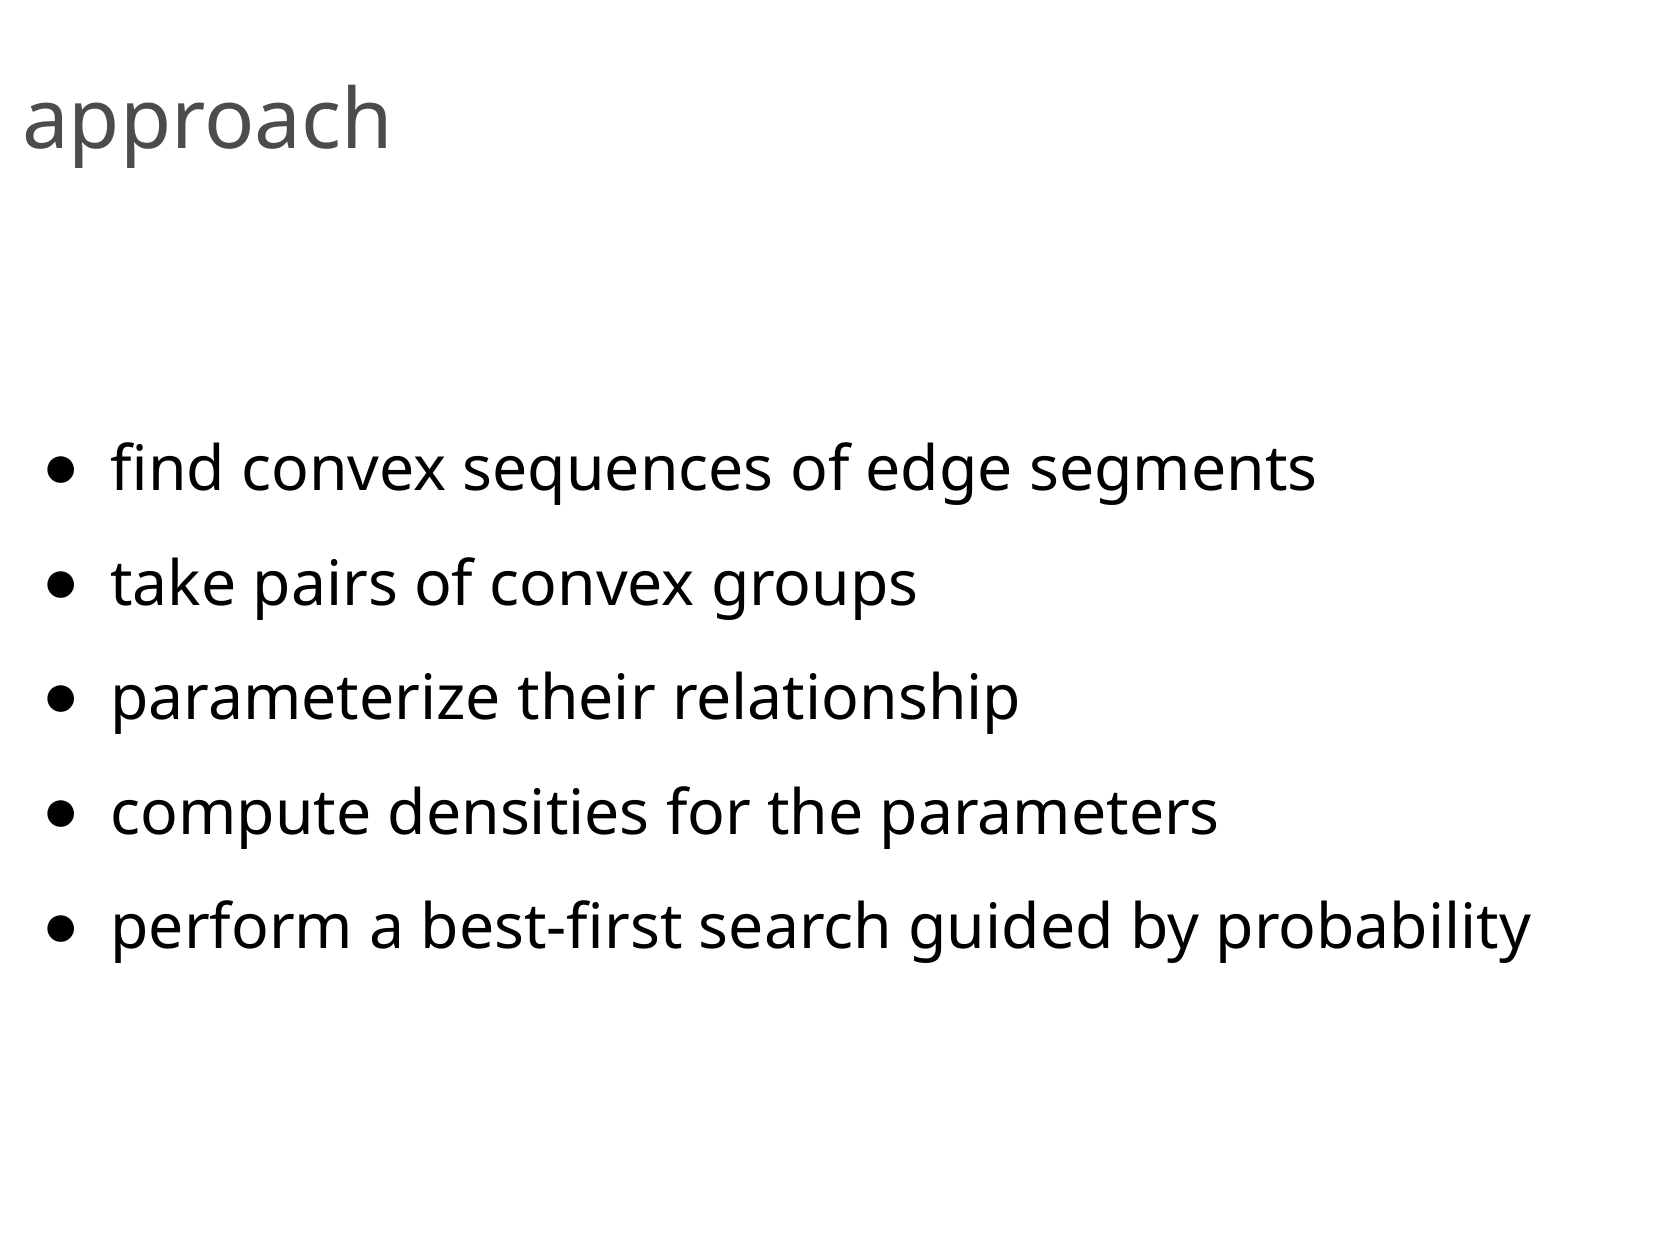

# approach
find convex sequences of edge segments
take pairs of convex groups
parameterize their relationship
compute densities for the parameters
perform a best-first search guided by probability